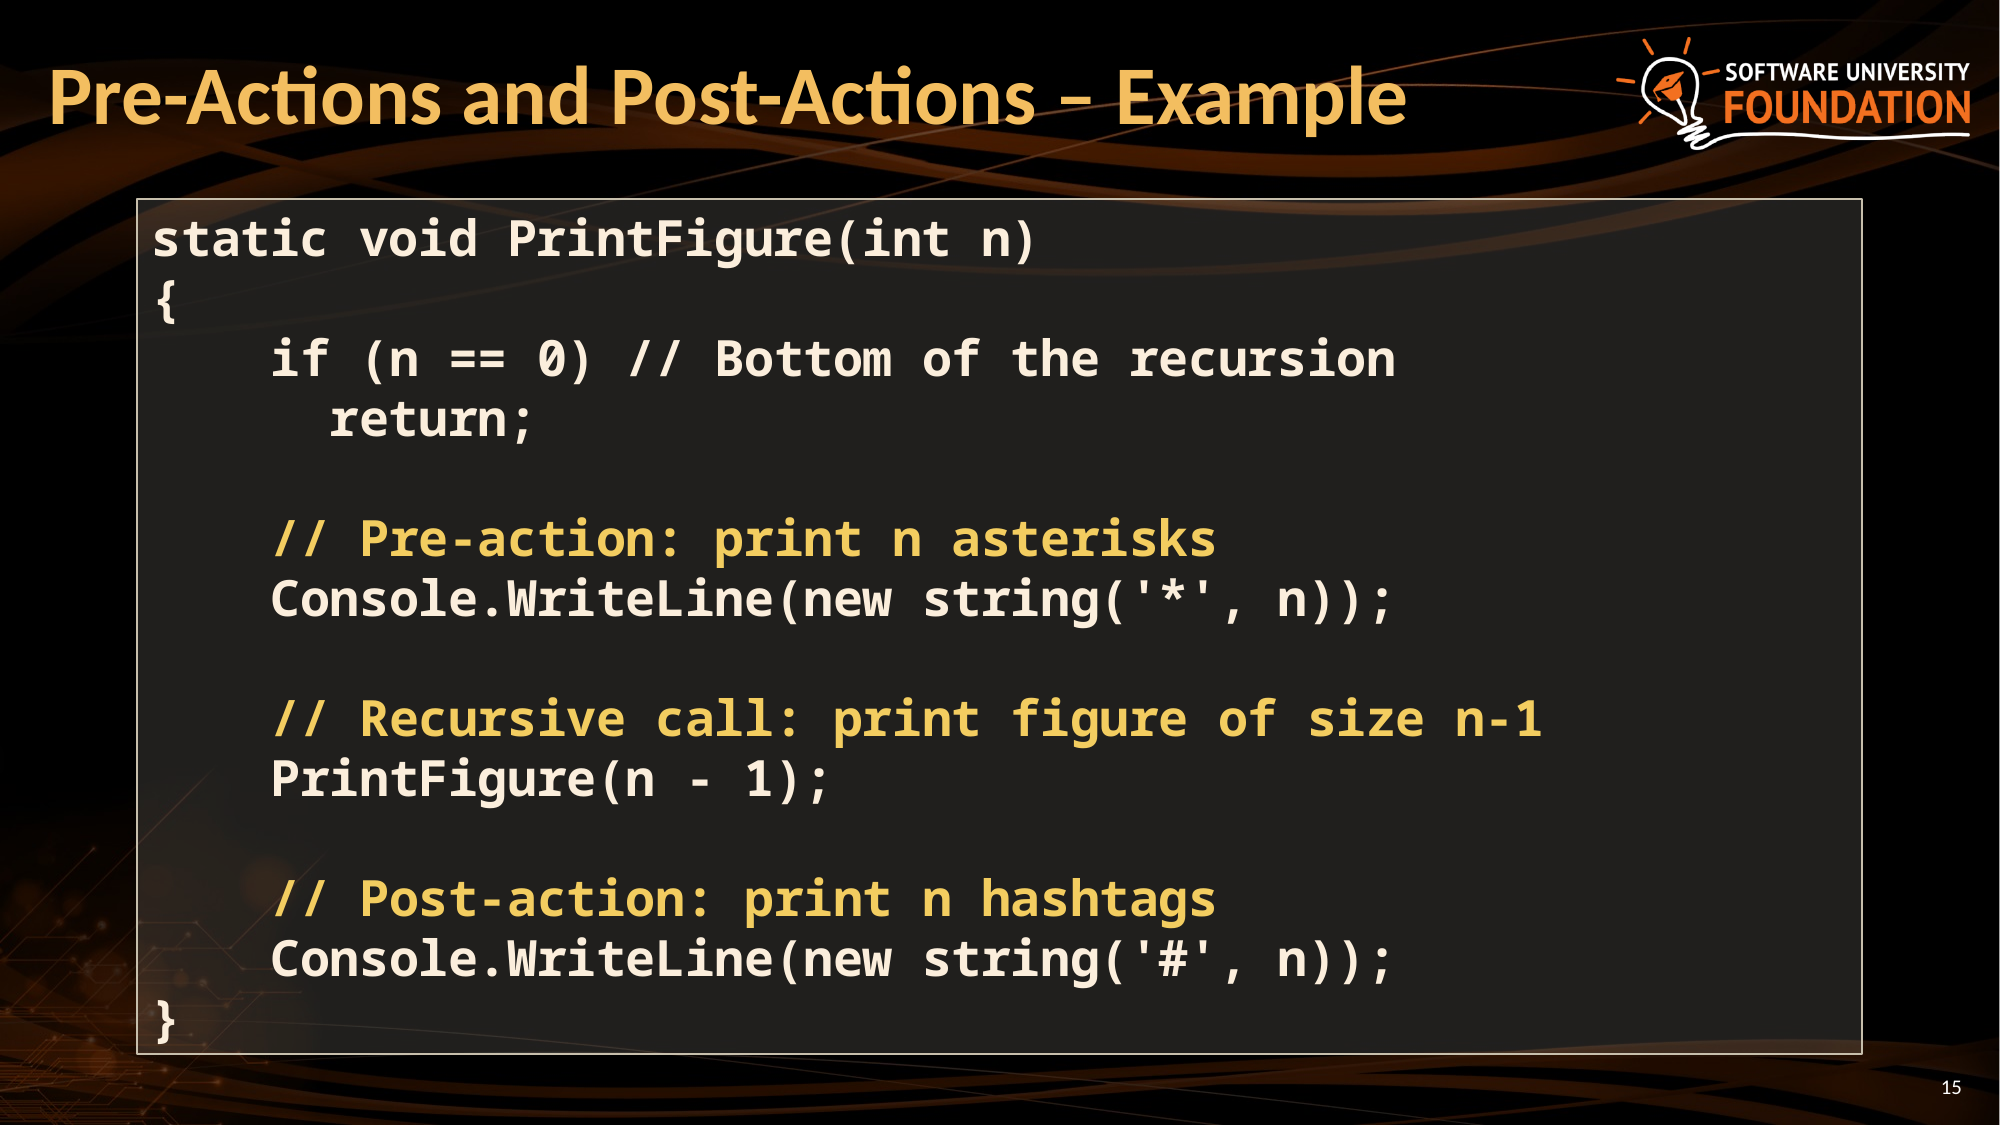

# Pre-Actions and Post-Actions – Example
static void PrintFigure(int n)
{
 if (n == 0) // Bottom of the recursion
 return;
 // Pre-action: print n asterisks
 Console.WriteLine(new string('*', n));
 // Recursive call: print figure of size n-1
 PrintFigure(n - 1);
 // Post-action: print n hashtags
 Console.WriteLine(new string('#', n));
}